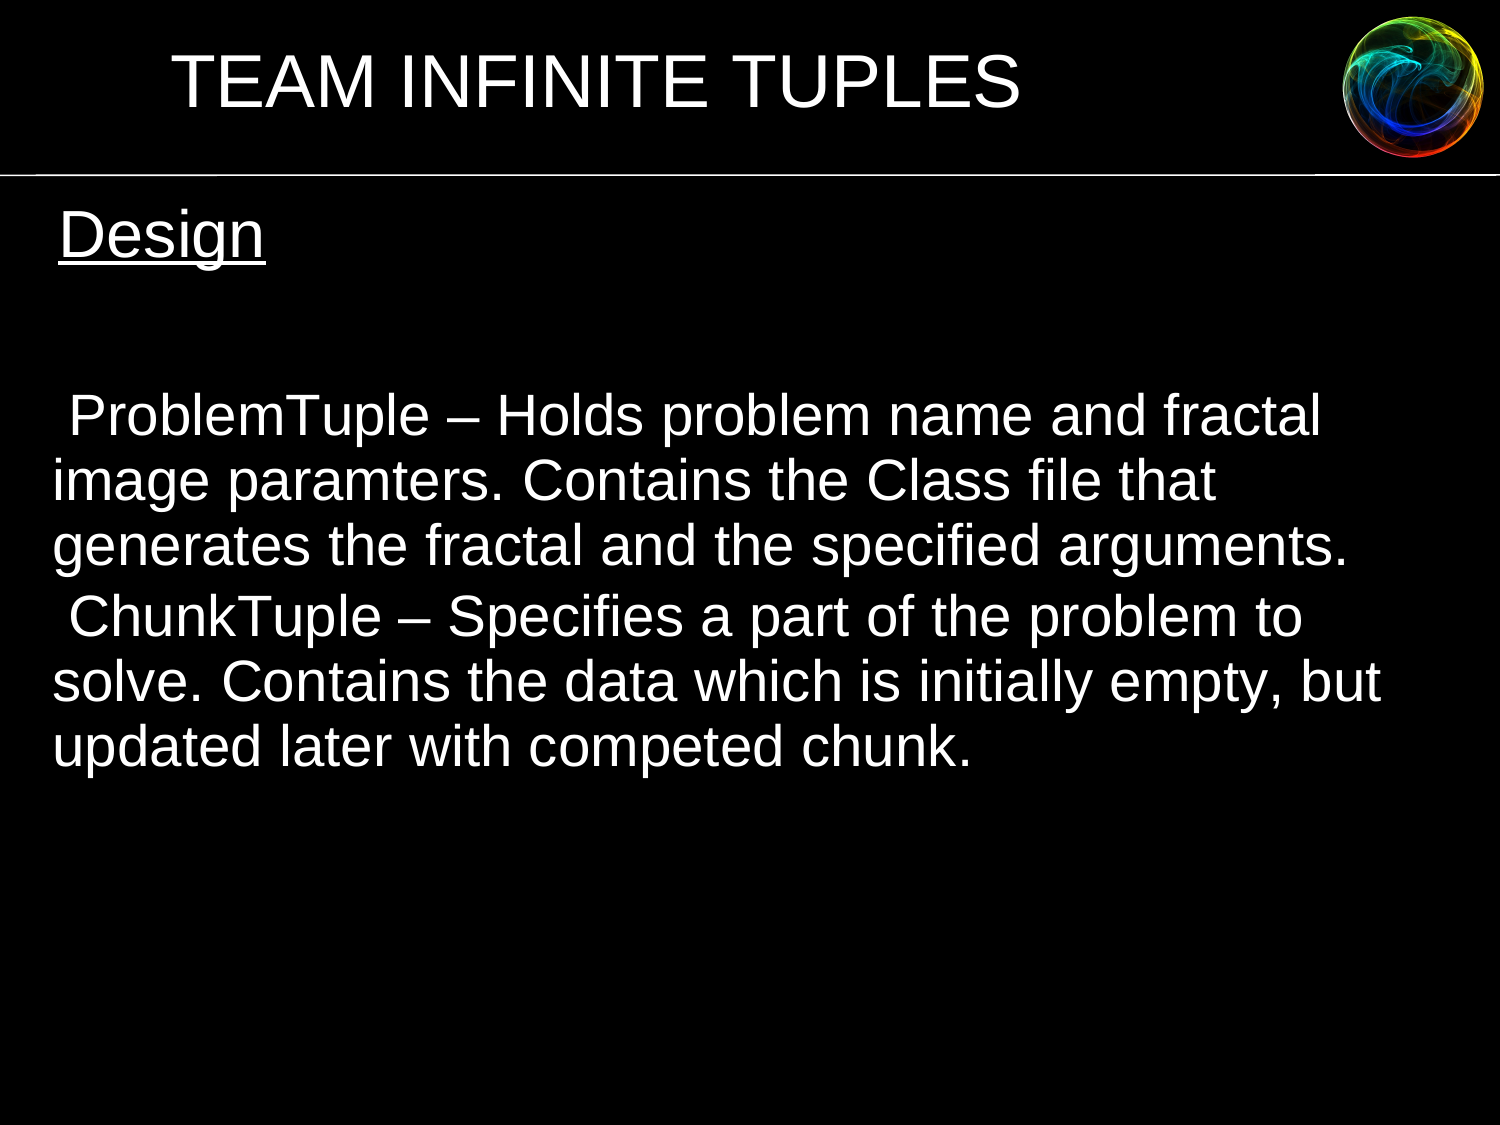

TEAM INFINITE TUPLES
Design
 ProblemTuple – Holds problem name and fractal image paramters. Contains the Class file that generates the fractal and the specified arguments.
 ChunkTuple – Specifies a part of the problem to solve. Contains the data which is initially empty, but updated later with competed chunk.